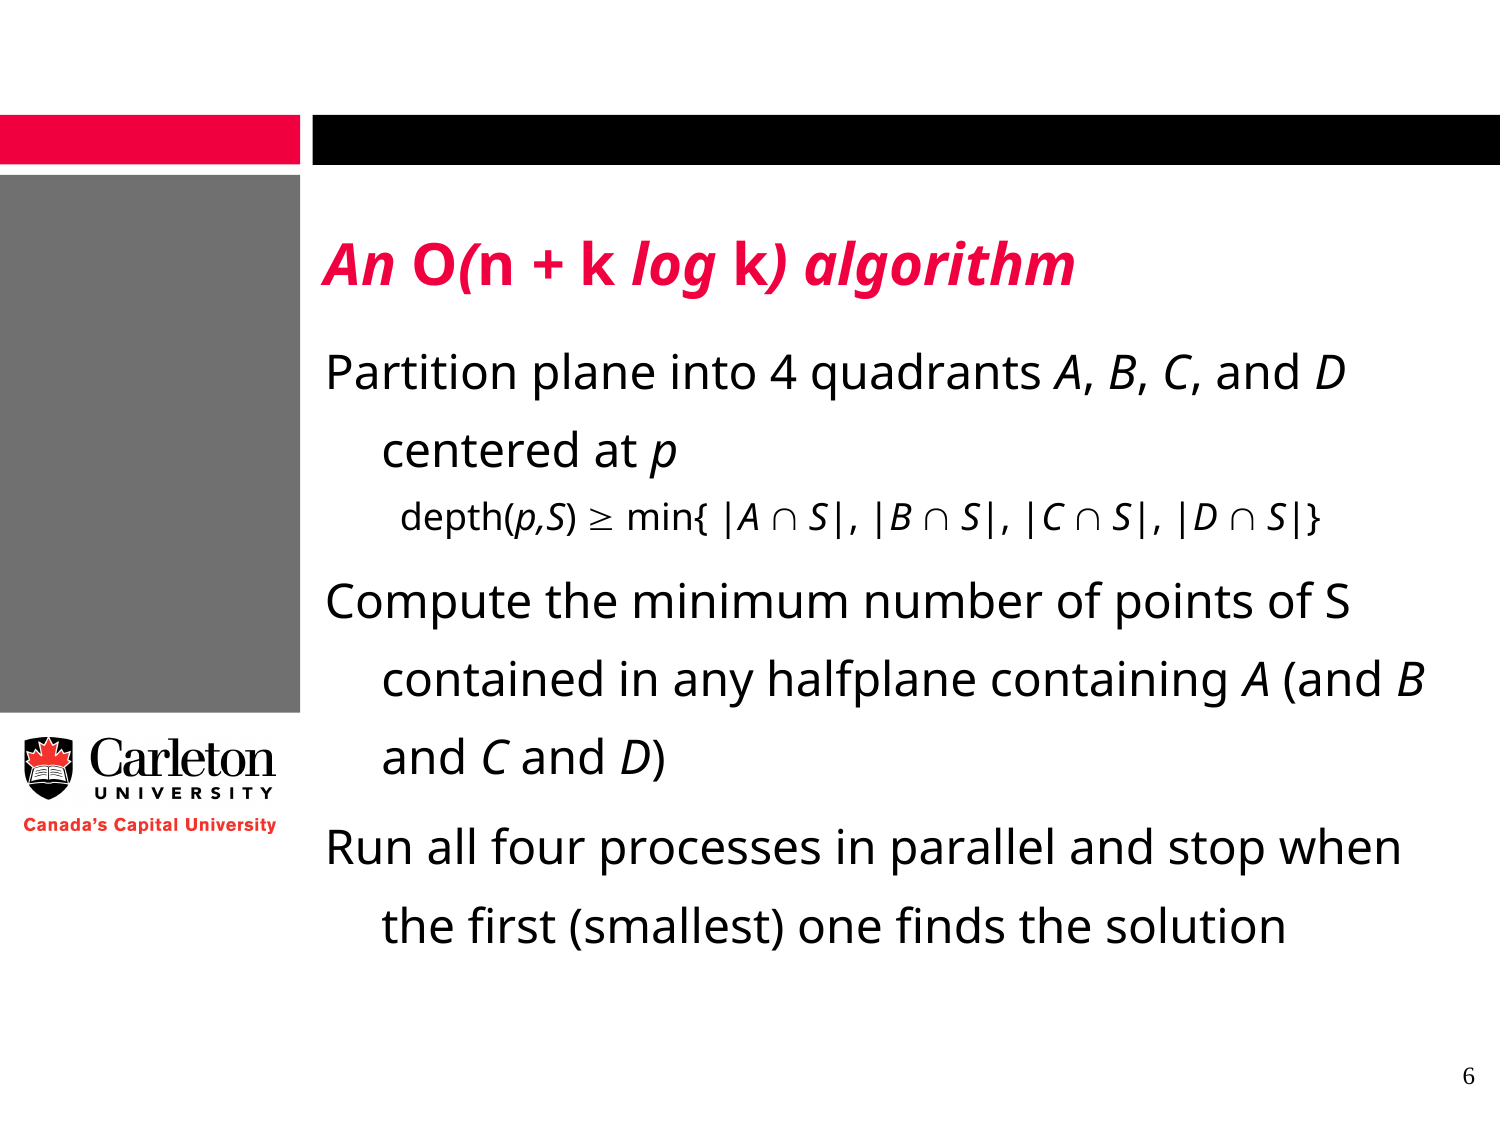

# An O(n + k log k) algorithm
Partition plane into 4 quadrants A, B, C, and D centered at p
depth(p,S)  min{ |A ∩ S|, |B ∩ S|, |C ∩ S|, |D ∩ S|}
Compute the minimum number of points of S contained in any halfplane containing A (and B and C and D)
Run all four processes in parallel and stop when the first (smallest) one finds the solution
6